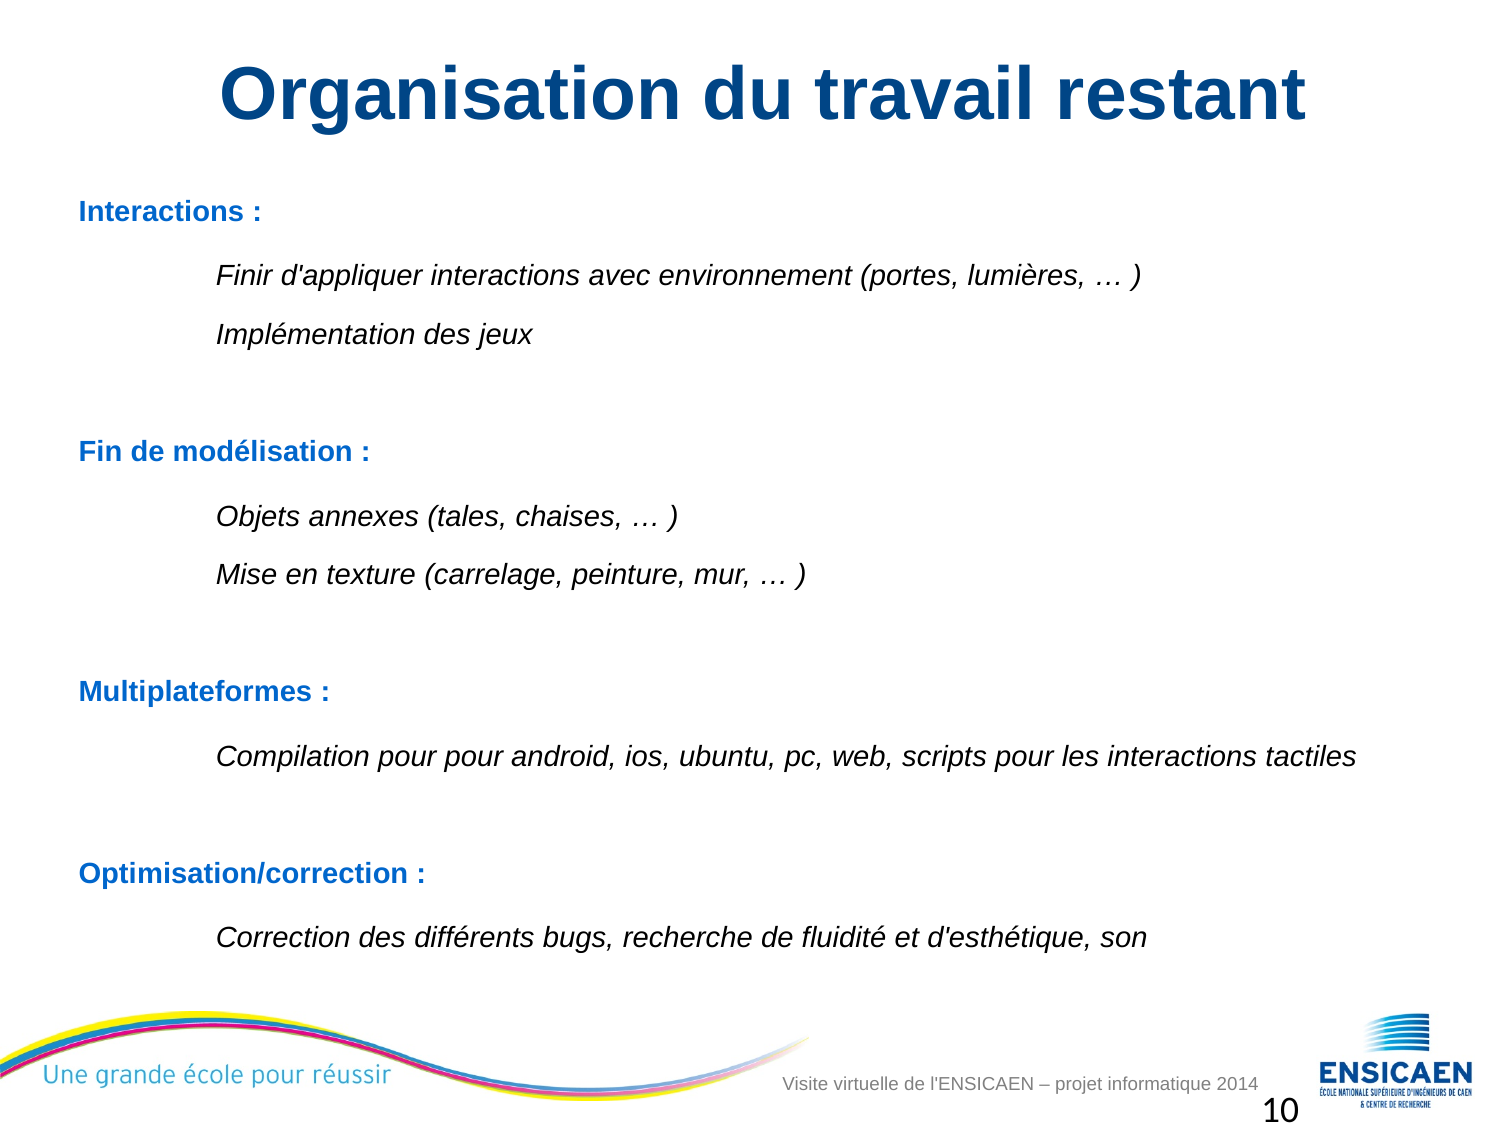

# Organisation du travail restant
Interactions :
Finir d'appliquer interactions avec environnement (portes, lumières, … )
Implémentation des jeux
Fin de modélisation :
Objets annexes (tales, chaises, … )
Mise en texture (carrelage, peinture, mur, … )
Multiplateformes :
Compilation pour pour android, ios, ubuntu, pc, web, scripts pour les interactions tactiles
Optimisation/correction :
Correction des différents bugs, recherche de fluidité et d'esthétique, son
Visite virtuelle de l'ENSICAEN – projet informatique 2014